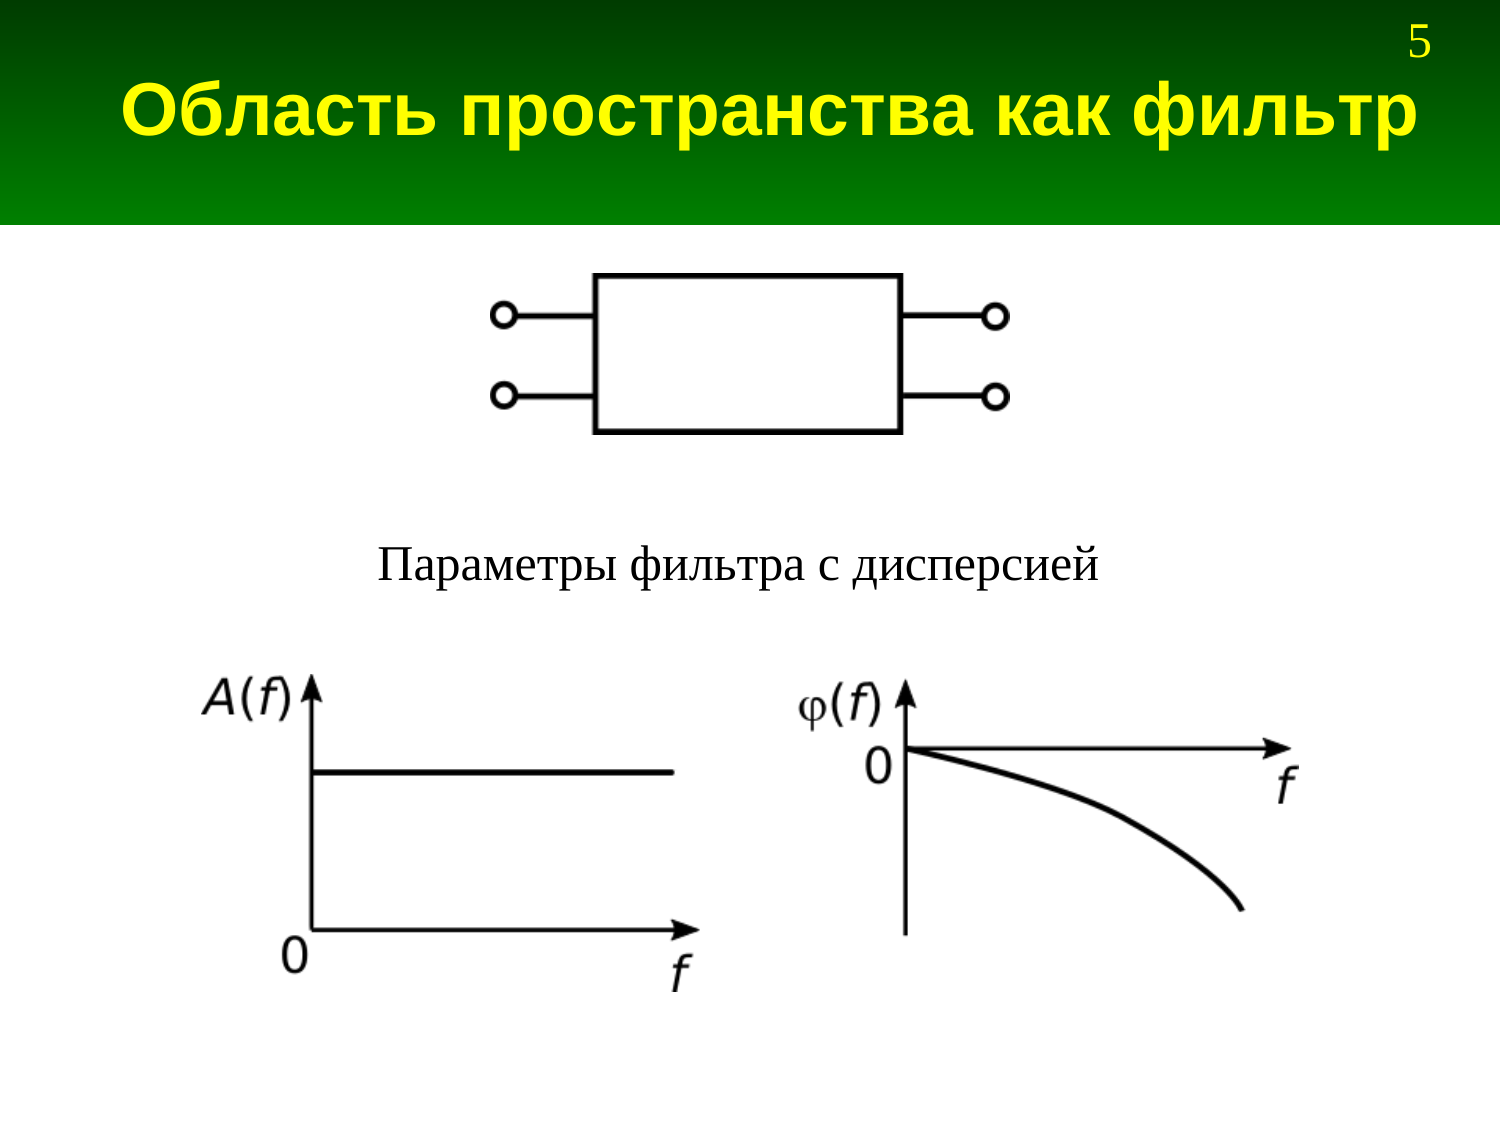

# Область пространства как фильтр
Параметры фильтра с дисперсией